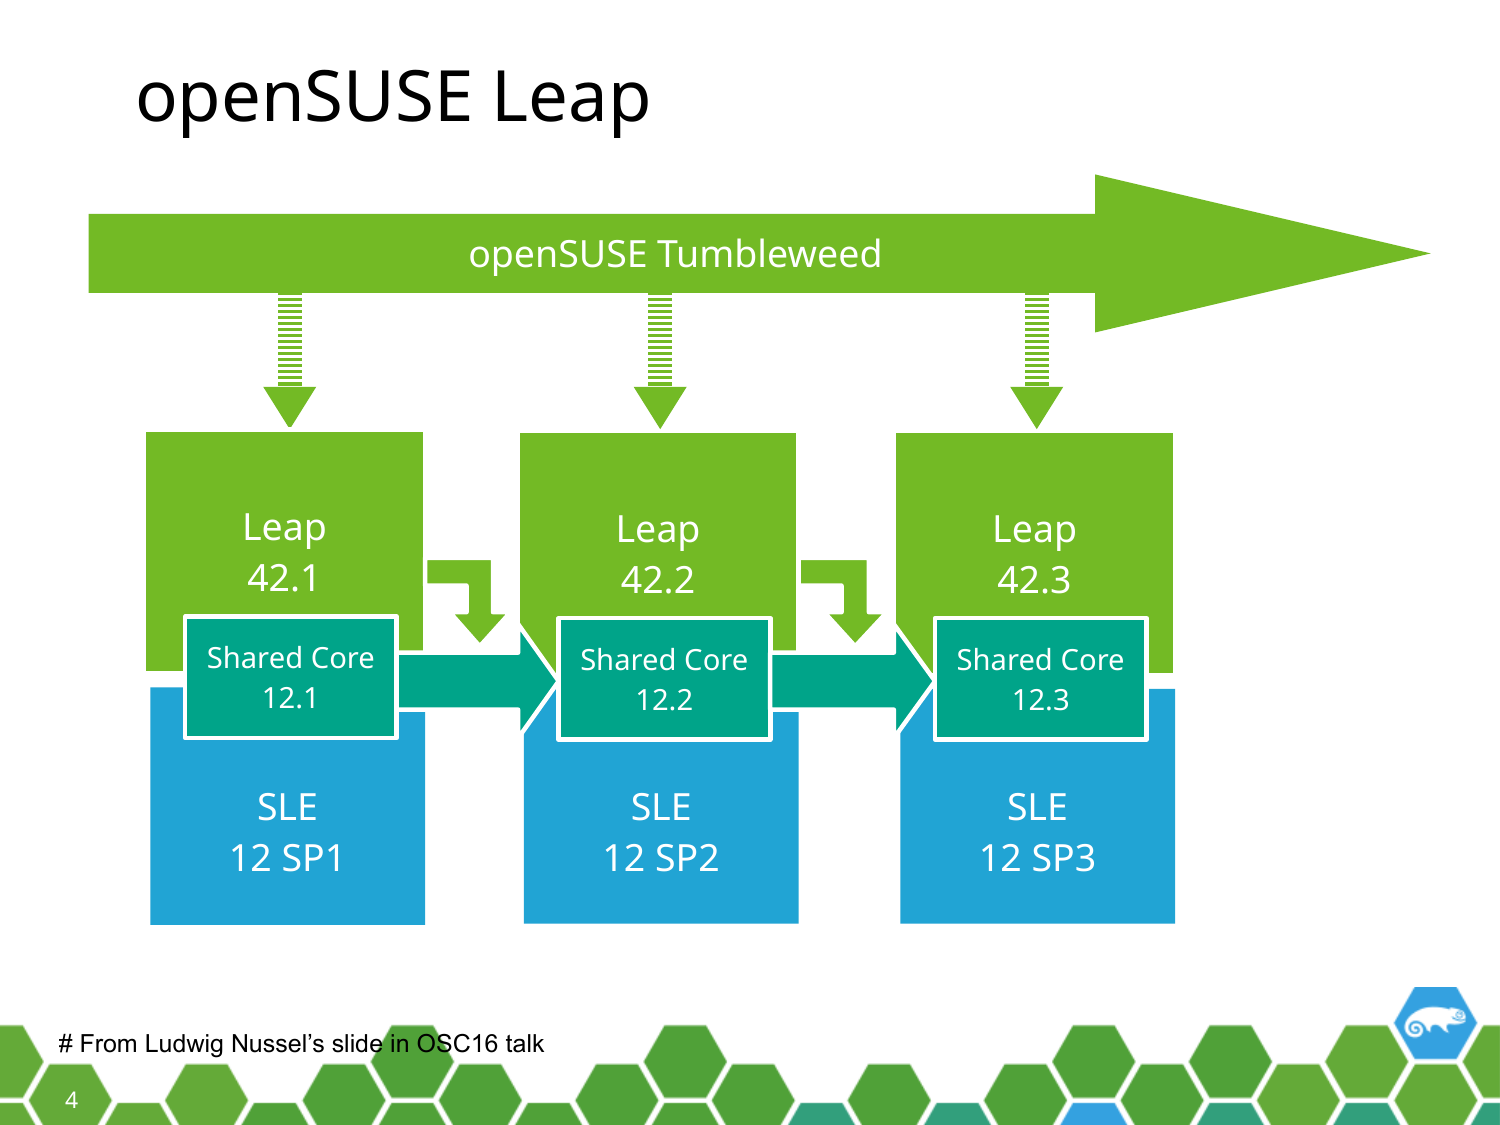

# openSUSE Leap
openSUSE Tumbleweed
Leap
42.1
Leap
42.2
Leap
42.3
Shared Core
12.1
Shared Core
12.2
Shared Core
12.3
SLE
12 SP1
SLE
12 SP2
SLE
12 SP3
# From Ludwig Nussel’s slide in OSC16 talk